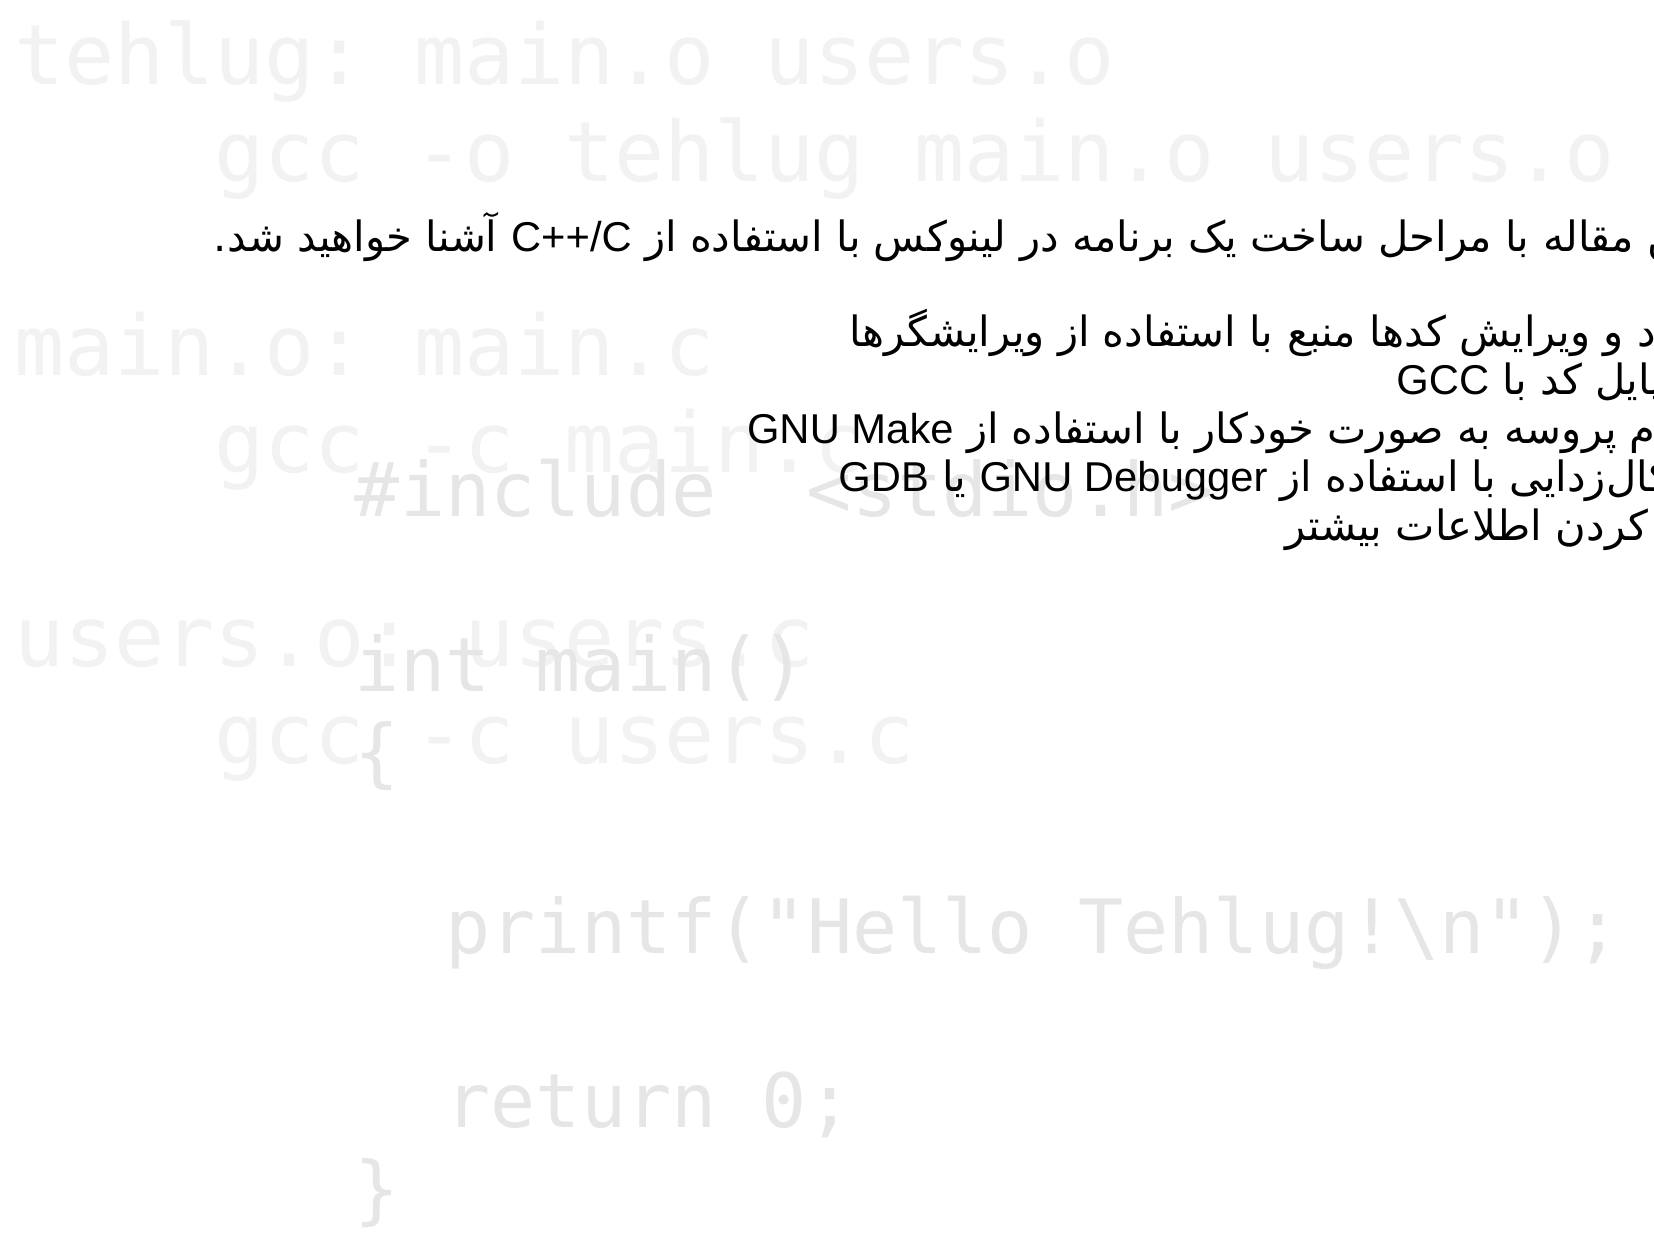

tehlug: main.o users.o
 gcc -o tehlug main.o users.o
main.o: main.c
 gcc -c main.c
users.o: users.c
 gcc -c users.c
در این مقاله با مراحل ساخت یک برنامه در لینوکس با استفاده از C++/C آشنا خواهید شد.
ایجاد و ویرایش کدها منبع با استفاده از ویرایشگرها
کامپایل کد با GCC
انجام پروسه به صورت خودکار با استفاده از GNU Make
اشکال‌زدایی با استفاده از GNU Debugger یا GDB
پیدا کردن اطلاعات بیشتر
#include <stdio.h>
int main()
{
 printf("Hello Tehlug!\n");
 return 0;
}